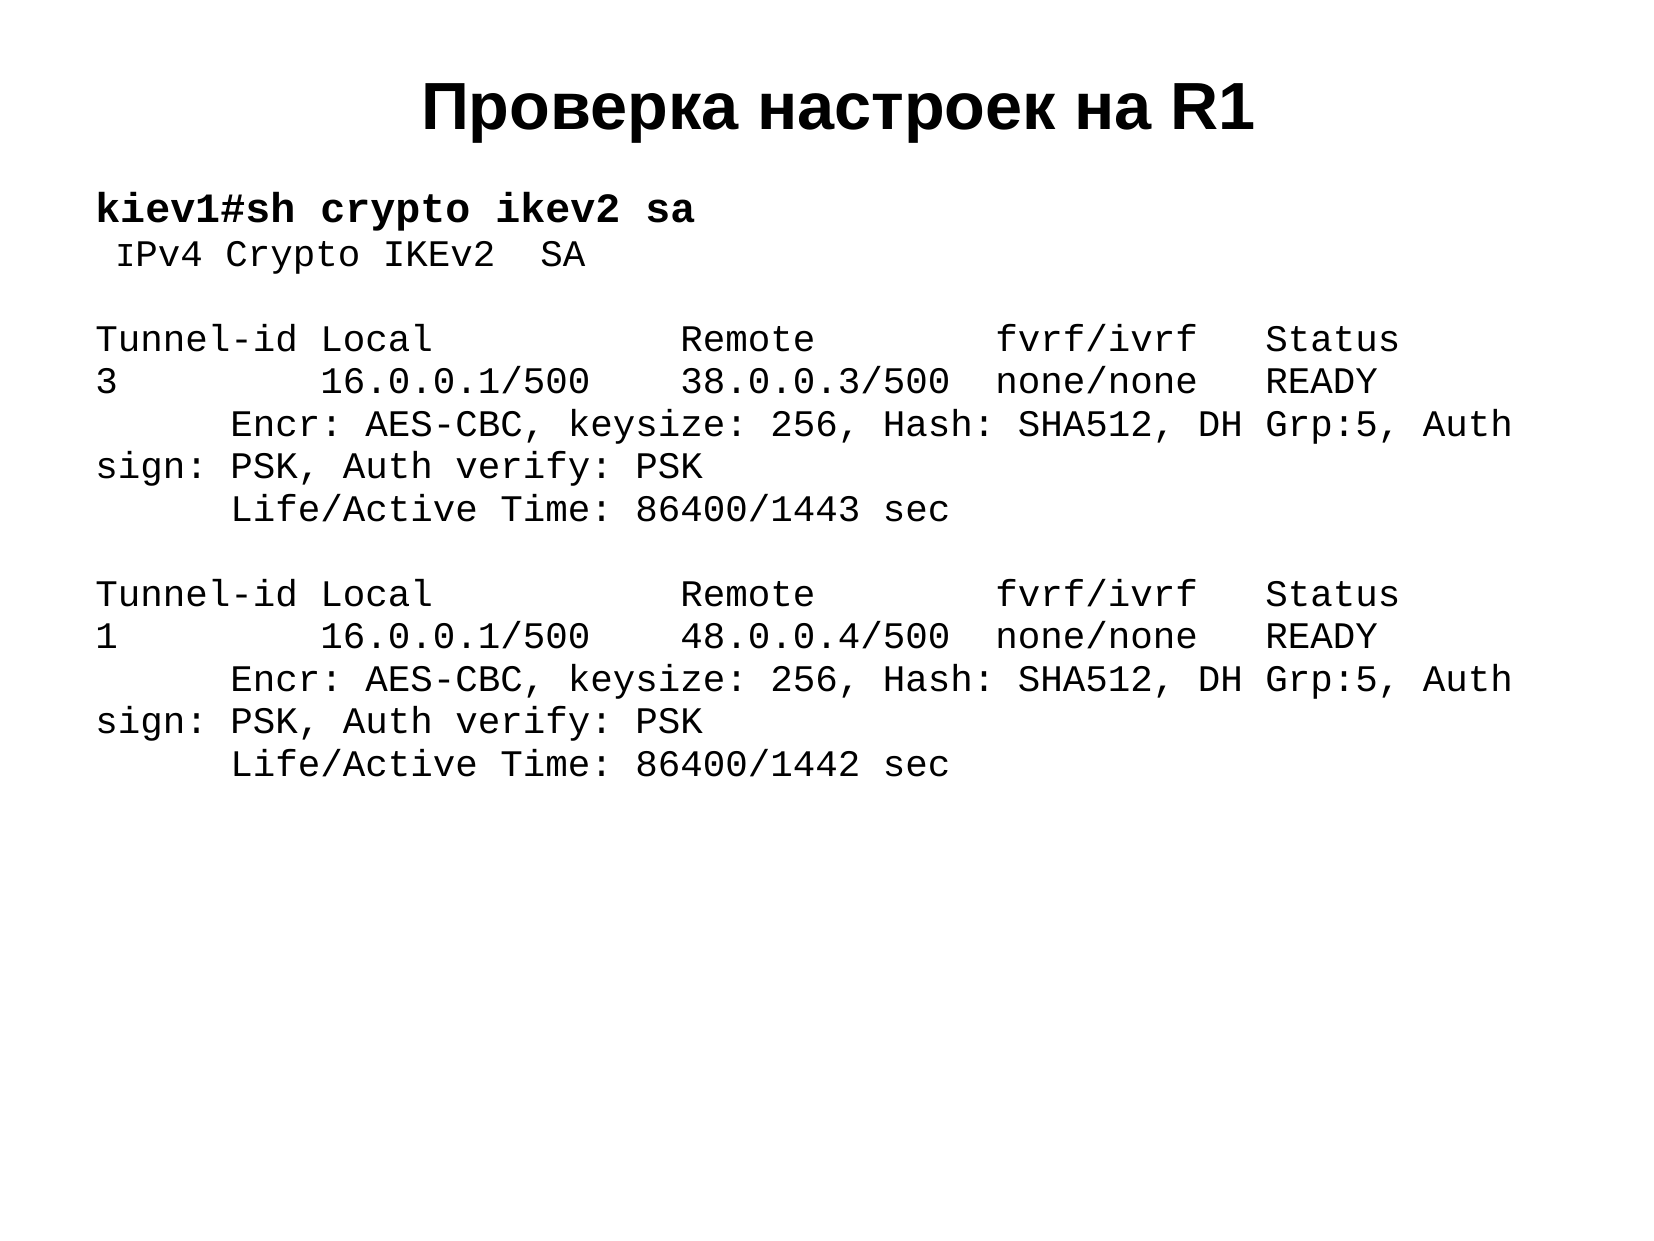

Проверка настроек на R1
# kiev1#sh crypto ikev2 sa
 IPv4 Crypto IKEv2 SA
Tunnel-id Local Remote fvrf/ivrf Status
3 16.0.0.1/500 38.0.0.3/500 none/none READY
 Encr: AES-CBC, keysize: 256, Hash: SHA512, DH Grp:5, Auth sign: PSK, Auth verify: PSK
 Life/Active Time: 86400/1443 sec
Tunnel-id Local Remote fvrf/ivrf Status
1 16.0.0.1/500 48.0.0.4/500 none/none READY
 Encr: AES-CBC, keysize: 256, Hash: SHA512, DH Grp:5, Auth sign: PSK, Auth verify: PSK
 Life/Active Time: 86400/1442 sec